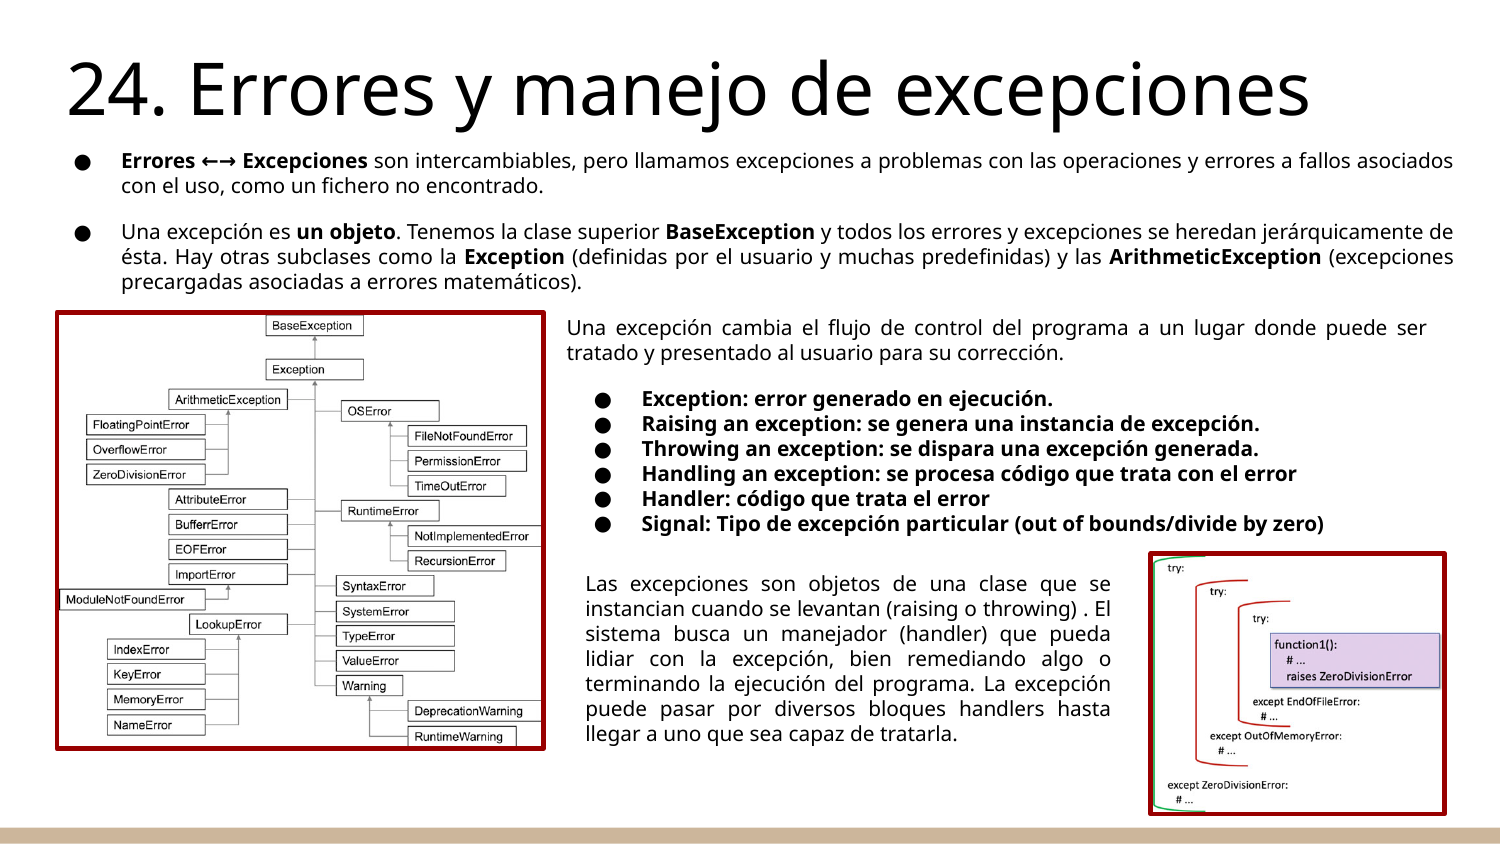

# 24. Errores y manejo de excepciones
Errores ←→ Excepciones son intercambiables, pero llamamos excepciones a problemas con las operaciones y errores a fallos asociados con el uso, como un fichero no encontrado.
Una excepción es un objeto. Tenemos la clase superior BaseException y todos los errores y excepciones se heredan jerárquicamente de ésta. Hay otras subclases como la Exception (definidas por el usuario y muchas predefinidas) y las ArithmeticException (excepciones precargadas asociadas a errores matemáticos).
Una excepción cambia el flujo de control del programa a un lugar donde puede ser tratado y presentado al usuario para su corrección.
Exception: error generado en ejecución.
Raising an exception: se genera una instancia de excepción.
Throwing an exception: se dispara una excepción generada.
Handling an exception: se procesa código que trata con el error
Handler: código que trata el error
Signal: Tipo de excepción particular (out of bounds/divide by zero)
Las excepciones son objetos de una clase que se instancian cuando se levantan (raising o throwing) . El sistema busca un manejador (handler) que pueda lidiar con la excepción, bien remediando algo o terminando la ejecución del programa. La excepción puede pasar por diversos bloques handlers hasta llegar a uno que sea capaz de tratarla.